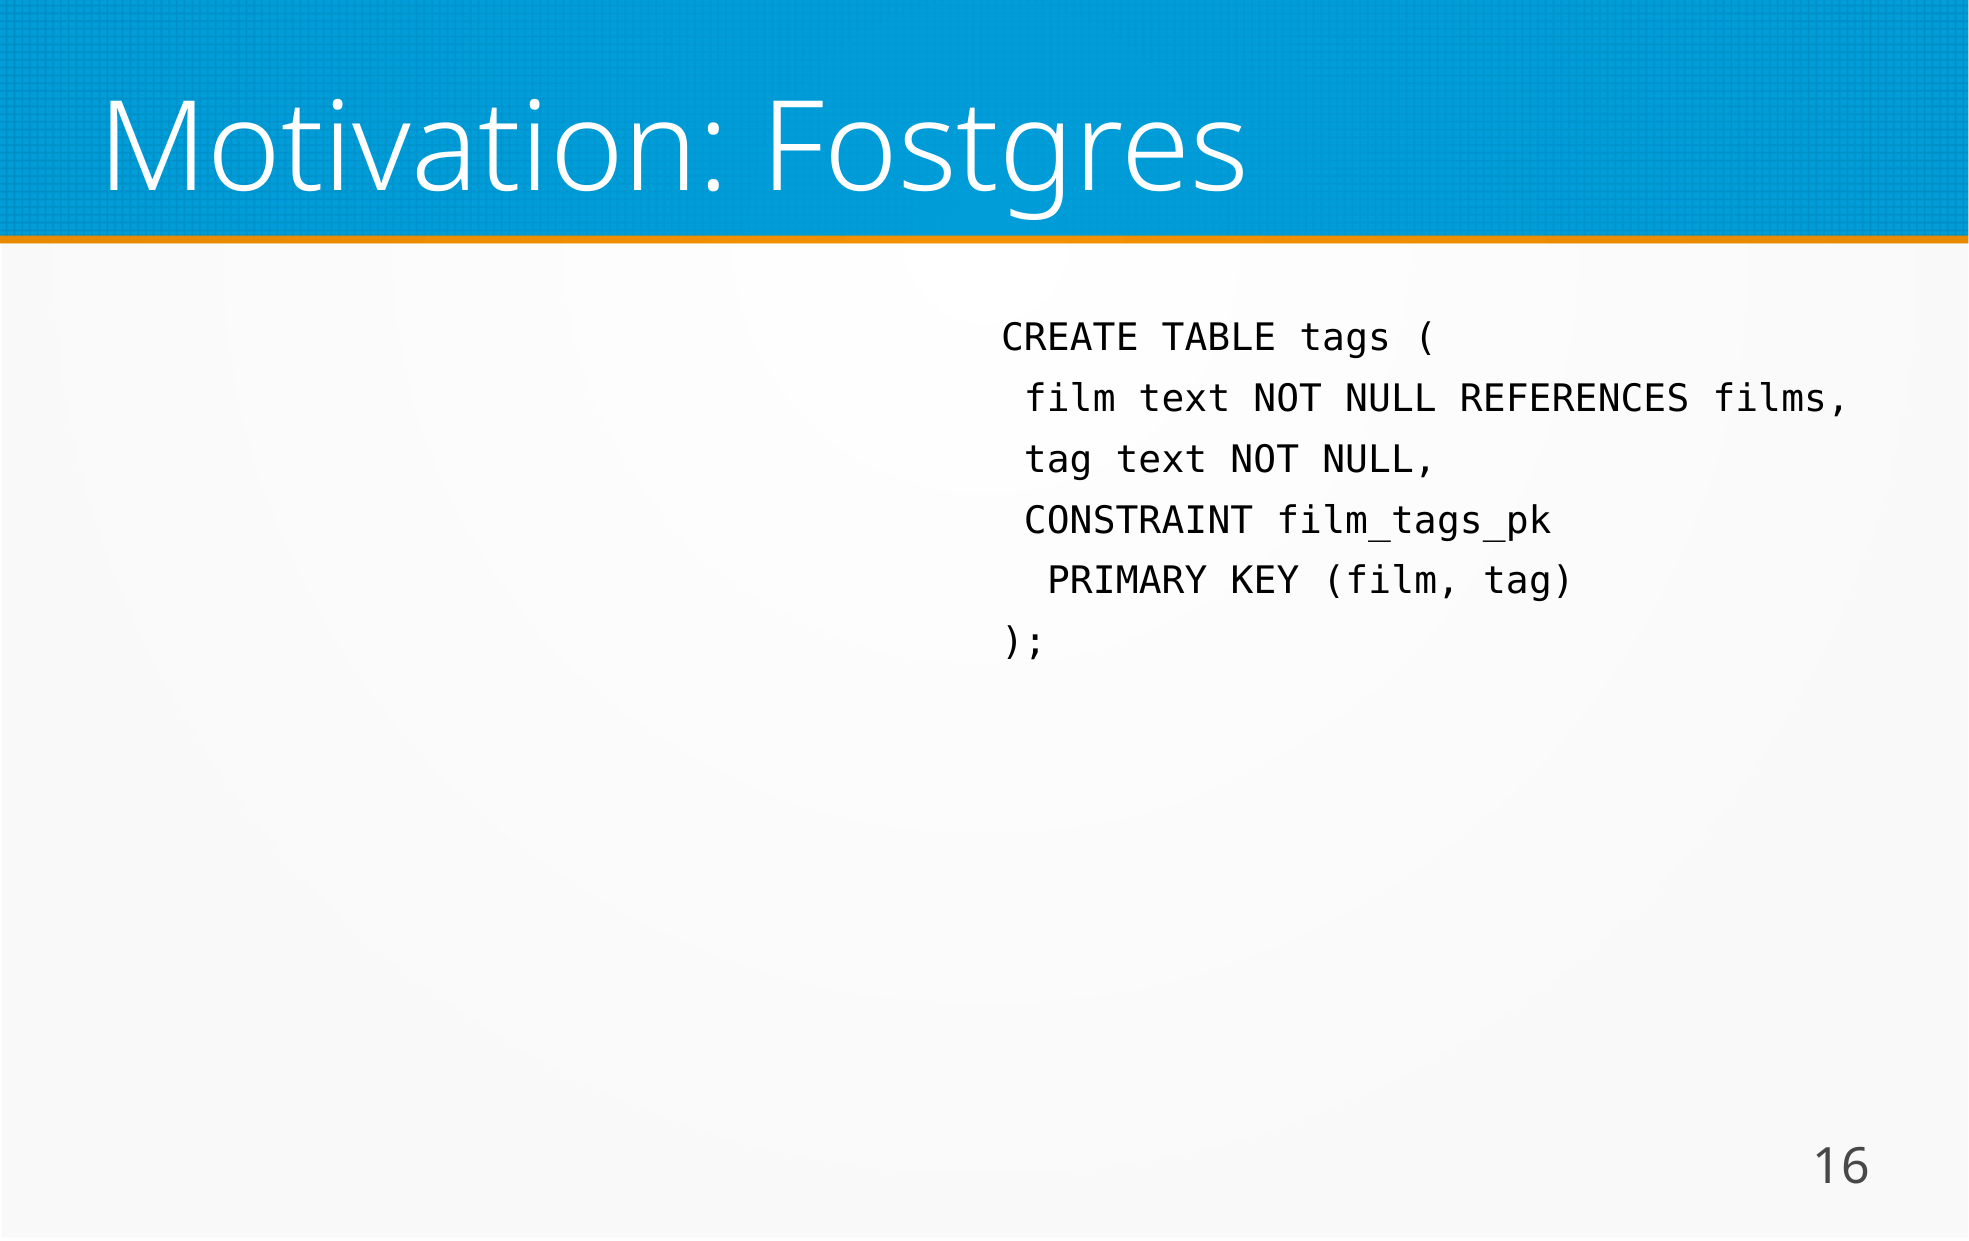

# Motivation: Fostgres
CREATE TABLE tags (
 film text NOT NULL REFERENCES films,
 tag text NOT NULL,
 CONSTRAINT film_tags_pk
 PRIMARY KEY (film, tag)
);
16